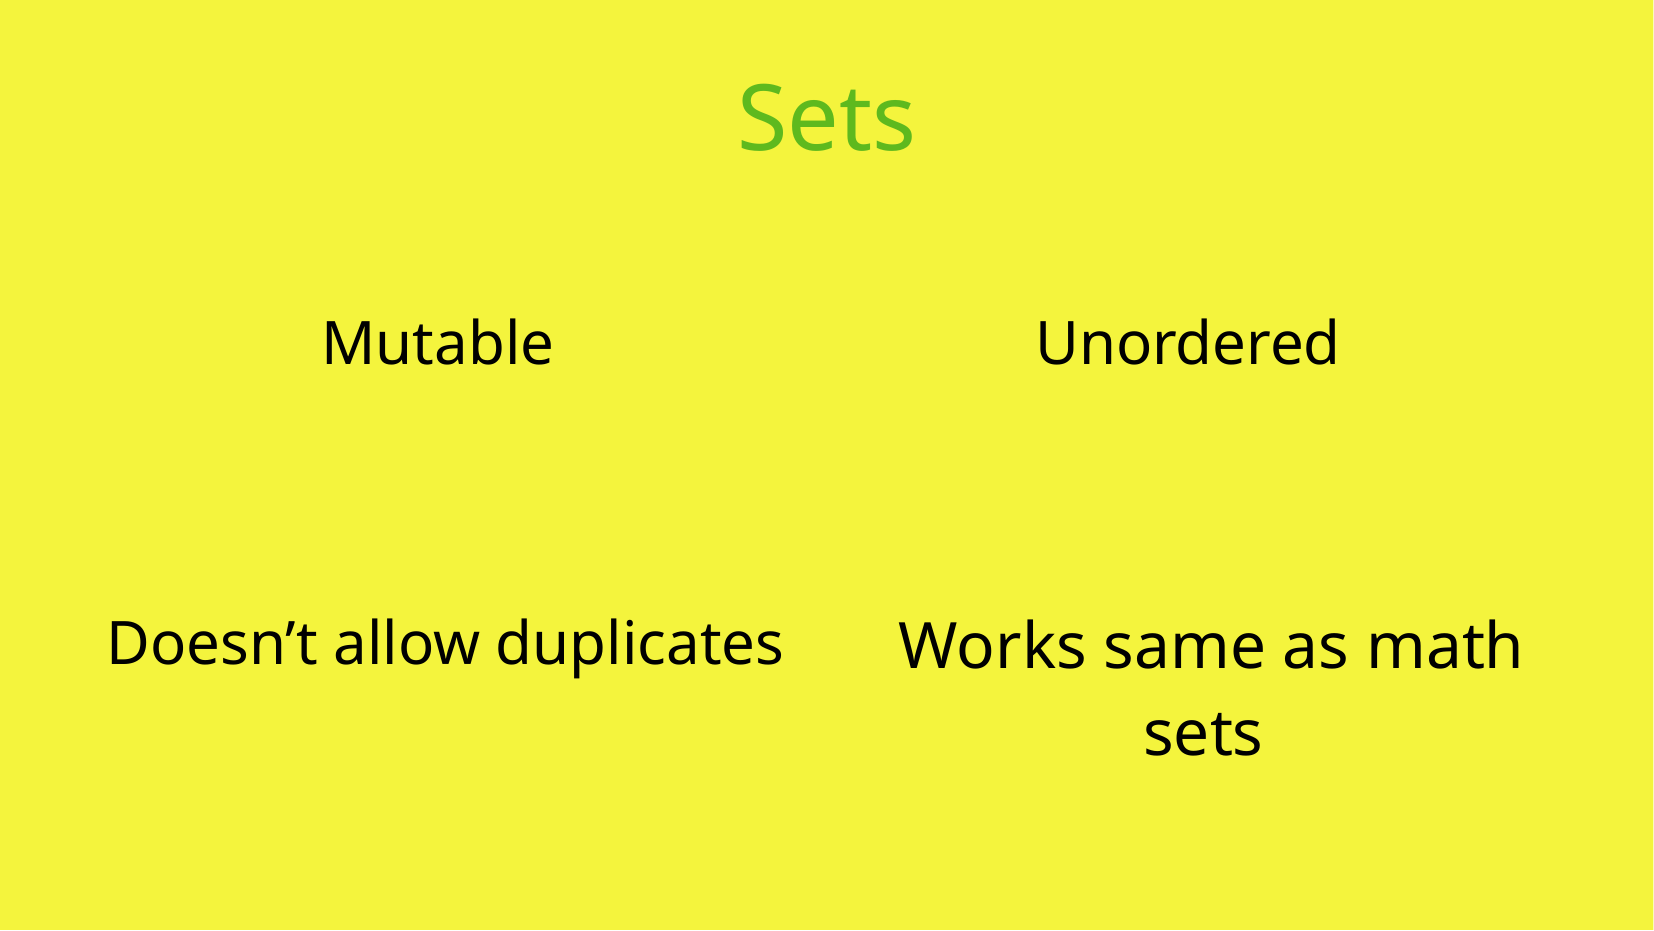

# Sets
Mutable
Unordered
Doesn’t allow duplicates
Works same as math sets